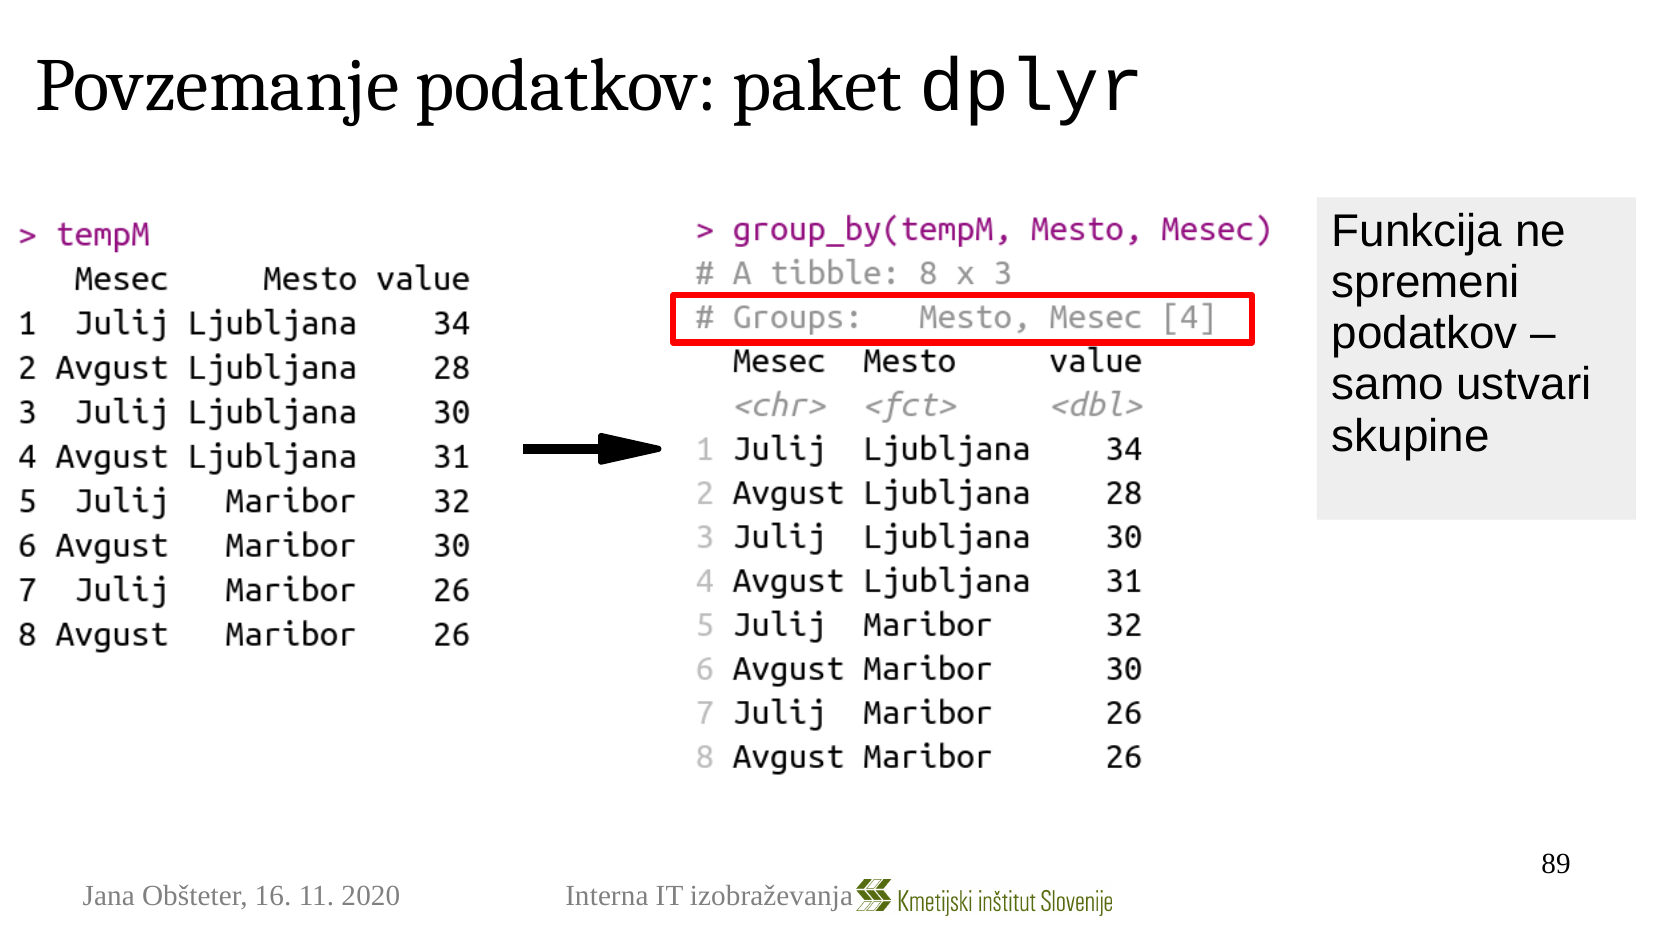

# Povzemanje podatkov: paket dplyr
Funkcija ne spremeni podatkov – samo ustvari skupine
89